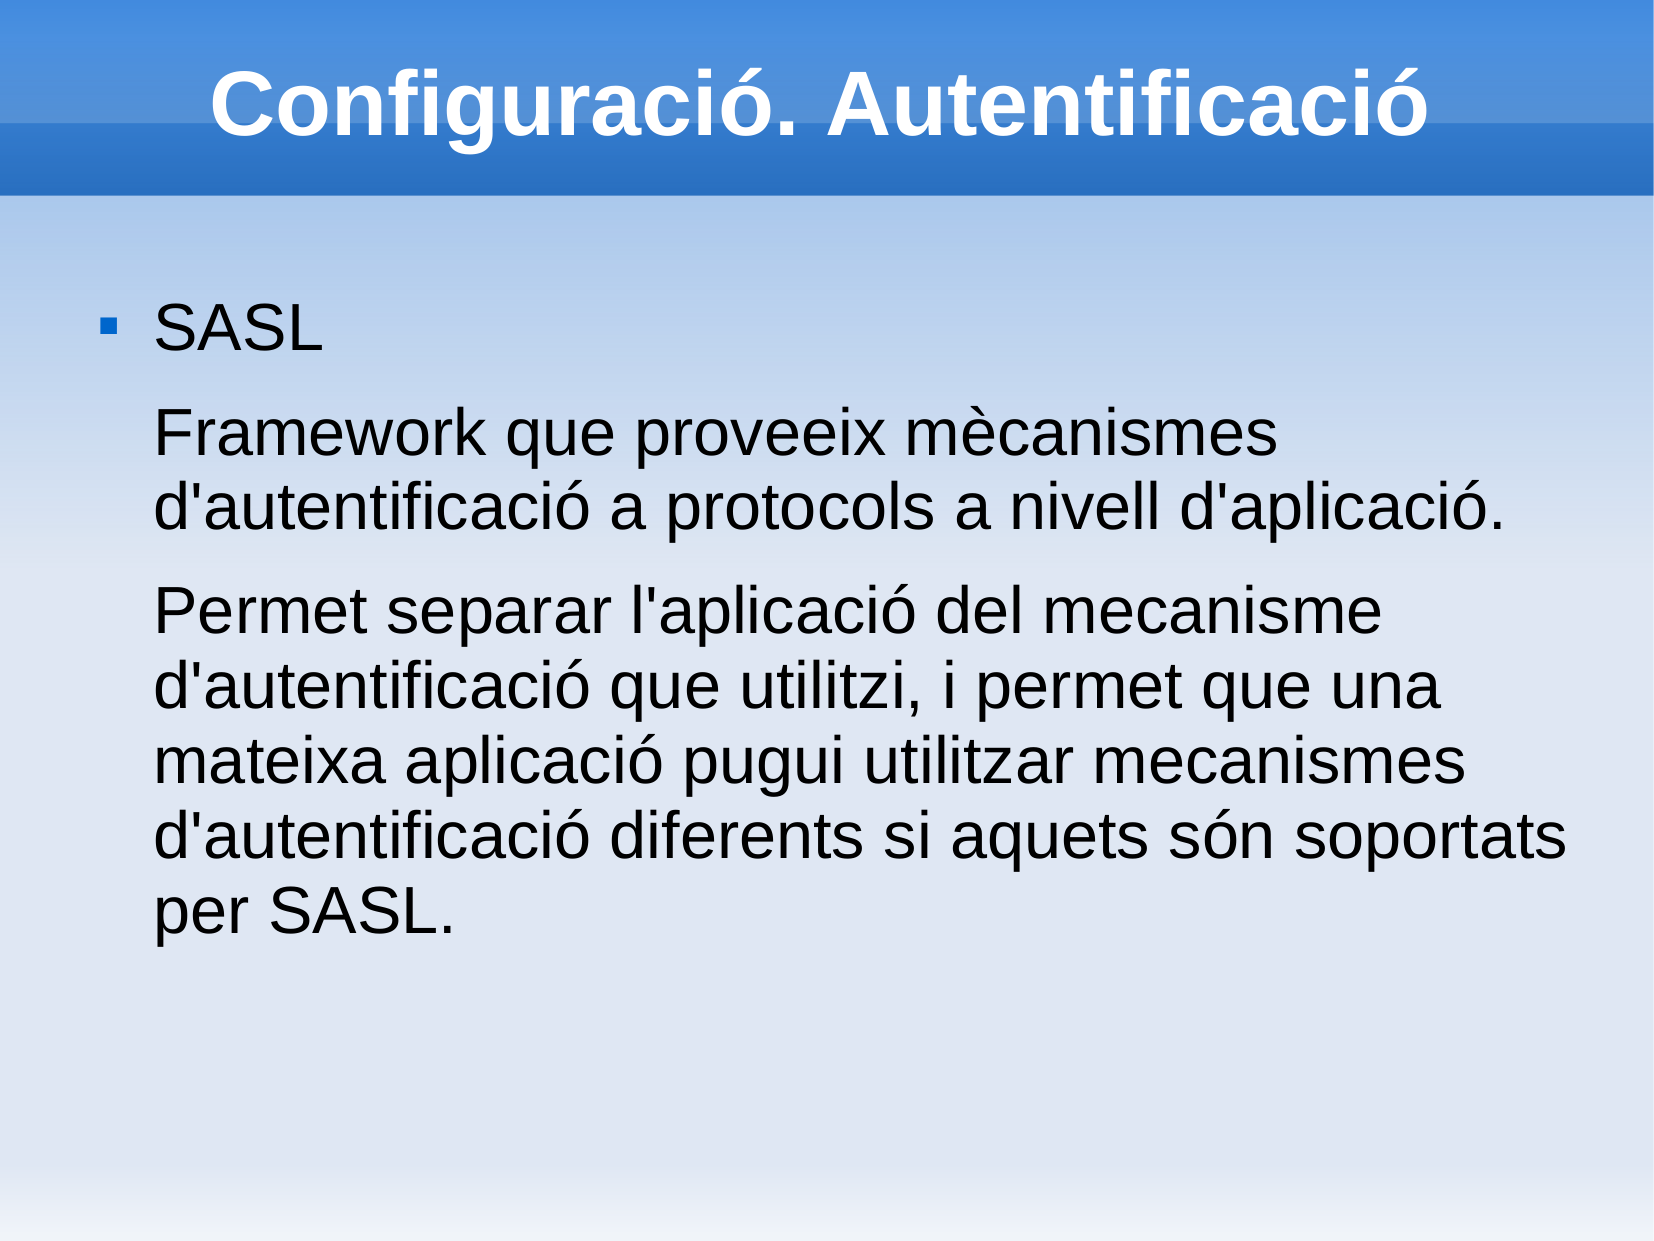

# Configuració. Autentificació
SASL
Framework que proveeix mècanismes d'autentificació a protocols a nivell d'aplicació.
Permet separar l'aplicació del mecanisme d'autentificació que utilitzi, i permet que una mateixa aplicació pugui utilitzar mecanismes d'autentificació diferents si aquets són soportats per SASL.